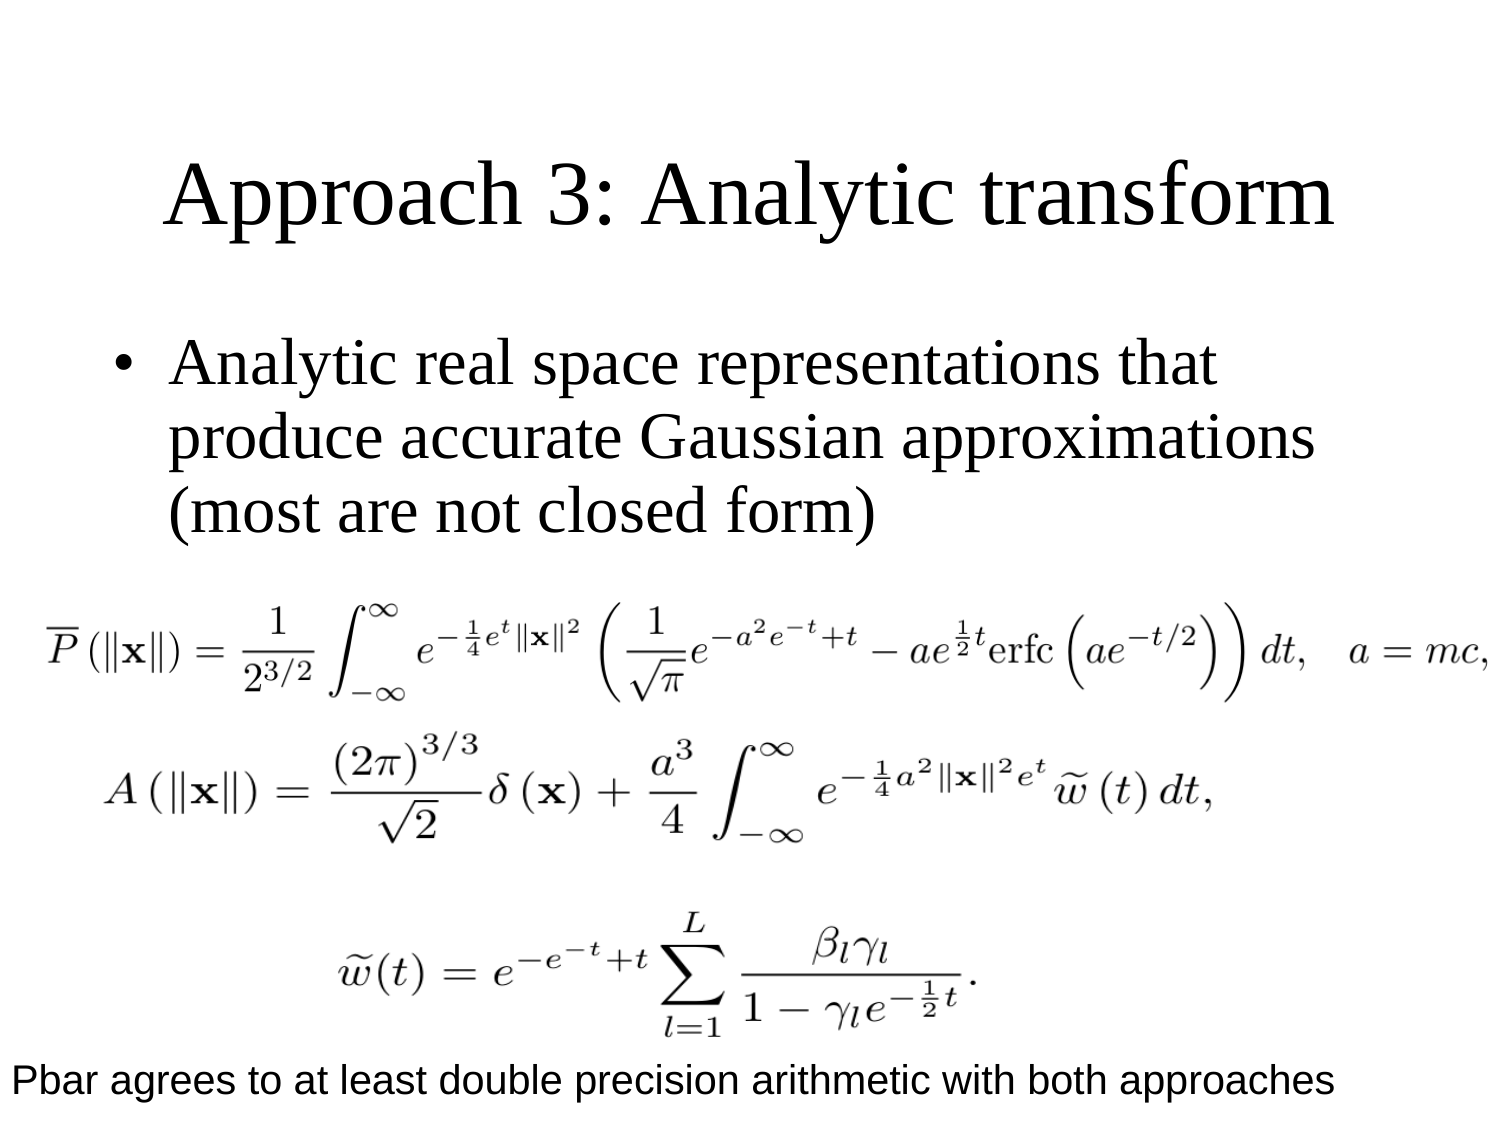

# Approach 3: Analytic transform
Analytic real space representations that produce accurate Gaussian approximations
(most are not closed form)
Pbar agrees to at least double precision arithmetic with both approaches